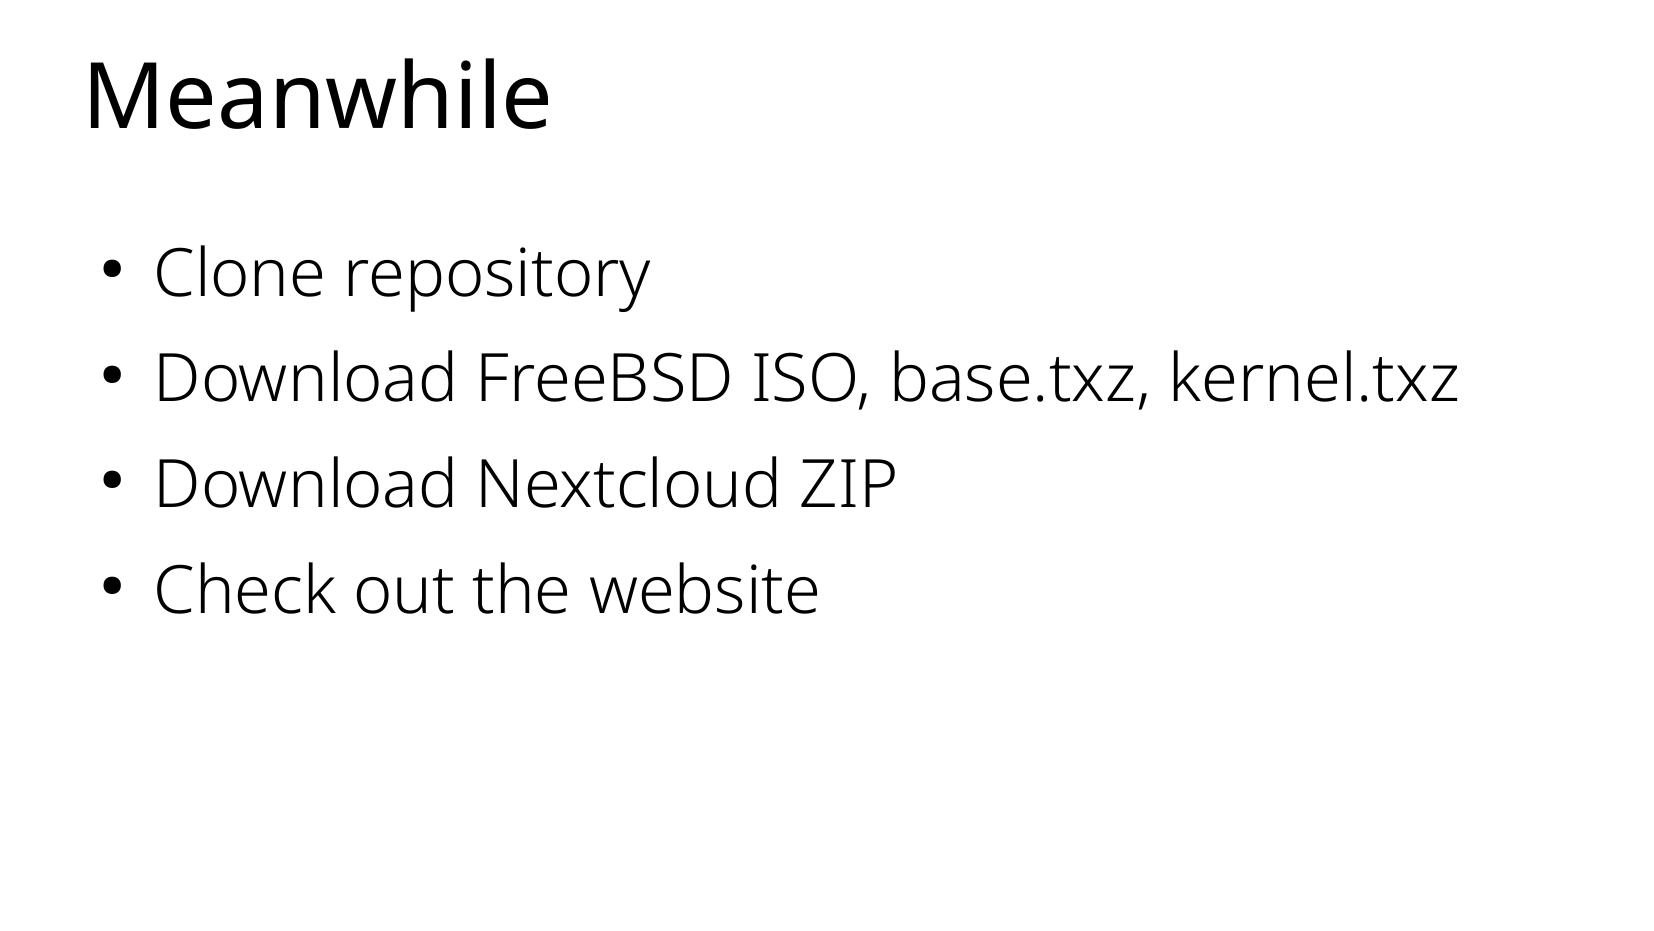

# Meanwhile
Clone repository
Download FreeBSD ISO, base.txz, kernel.txz
Download Nextcloud ZIP
Check out the website